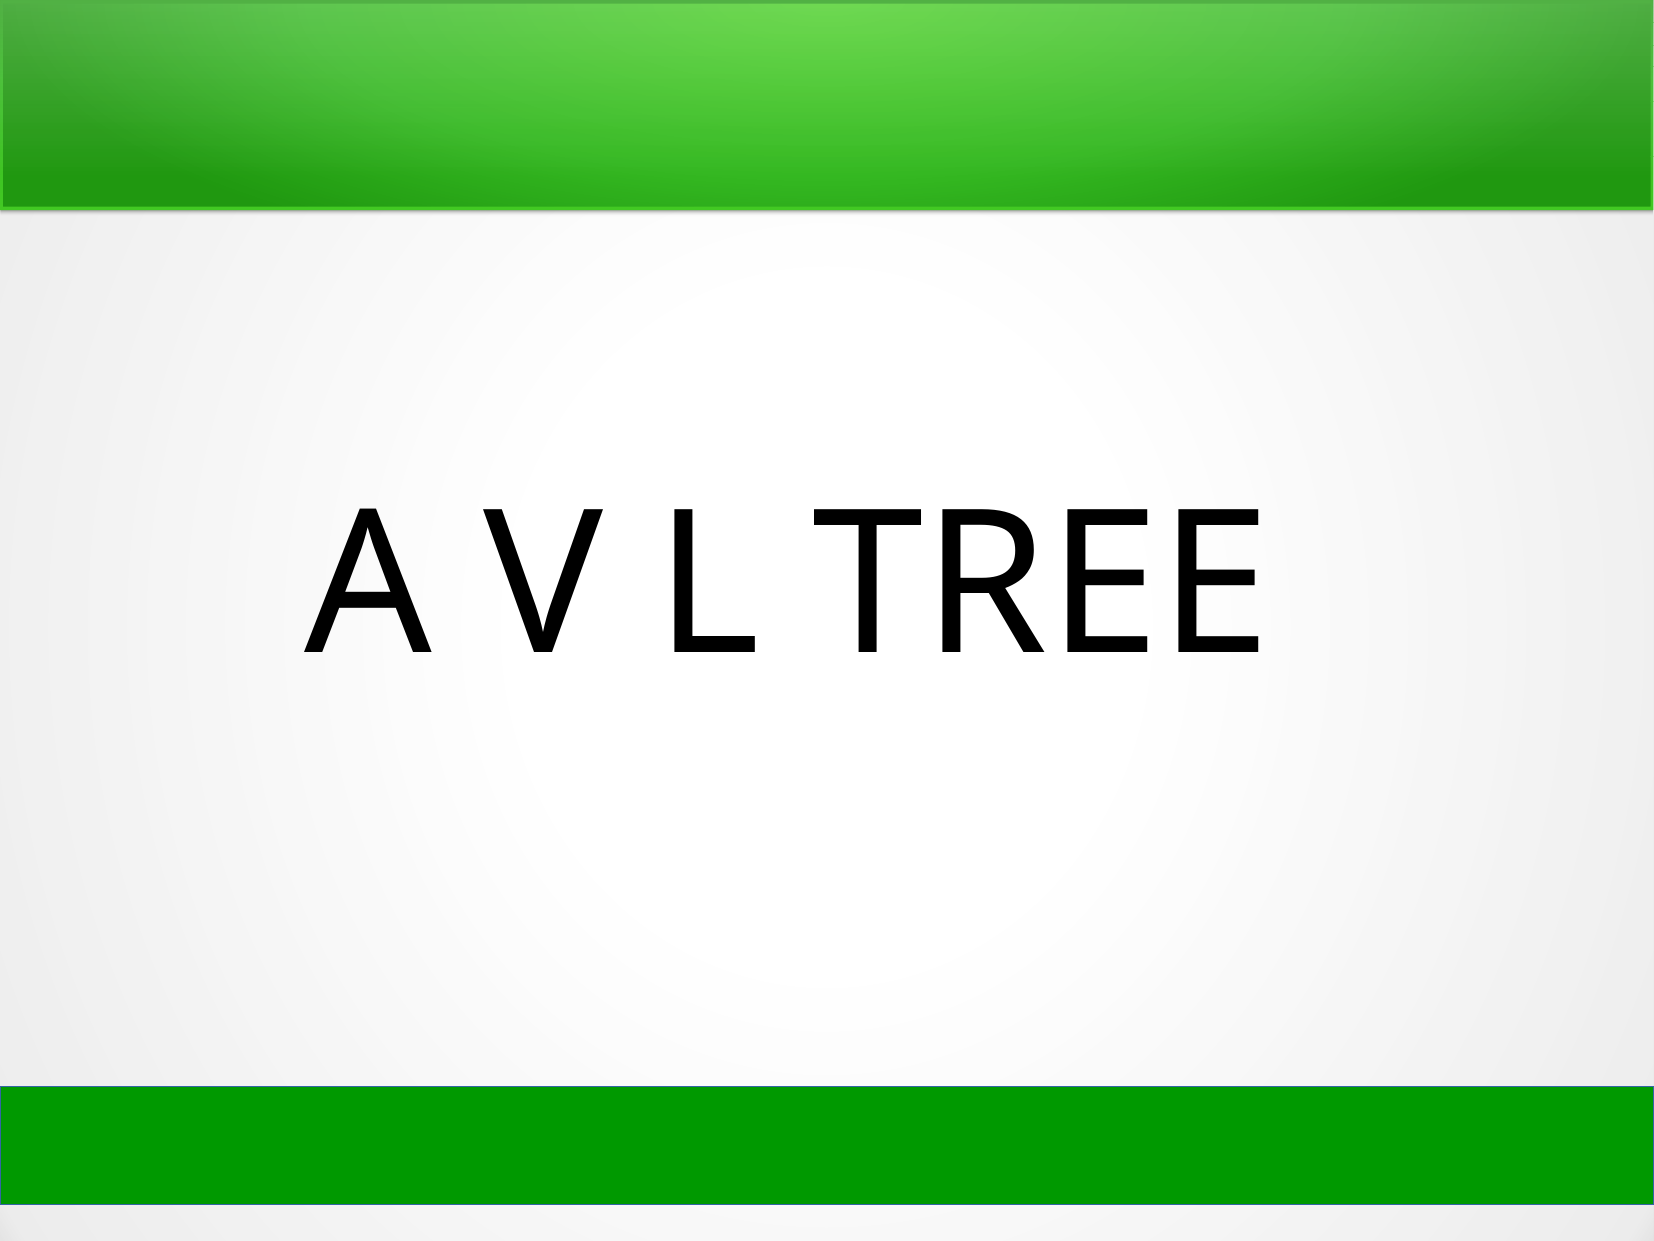

A V L TREE
12/26/03
AVL Trees - Lecture 8
2